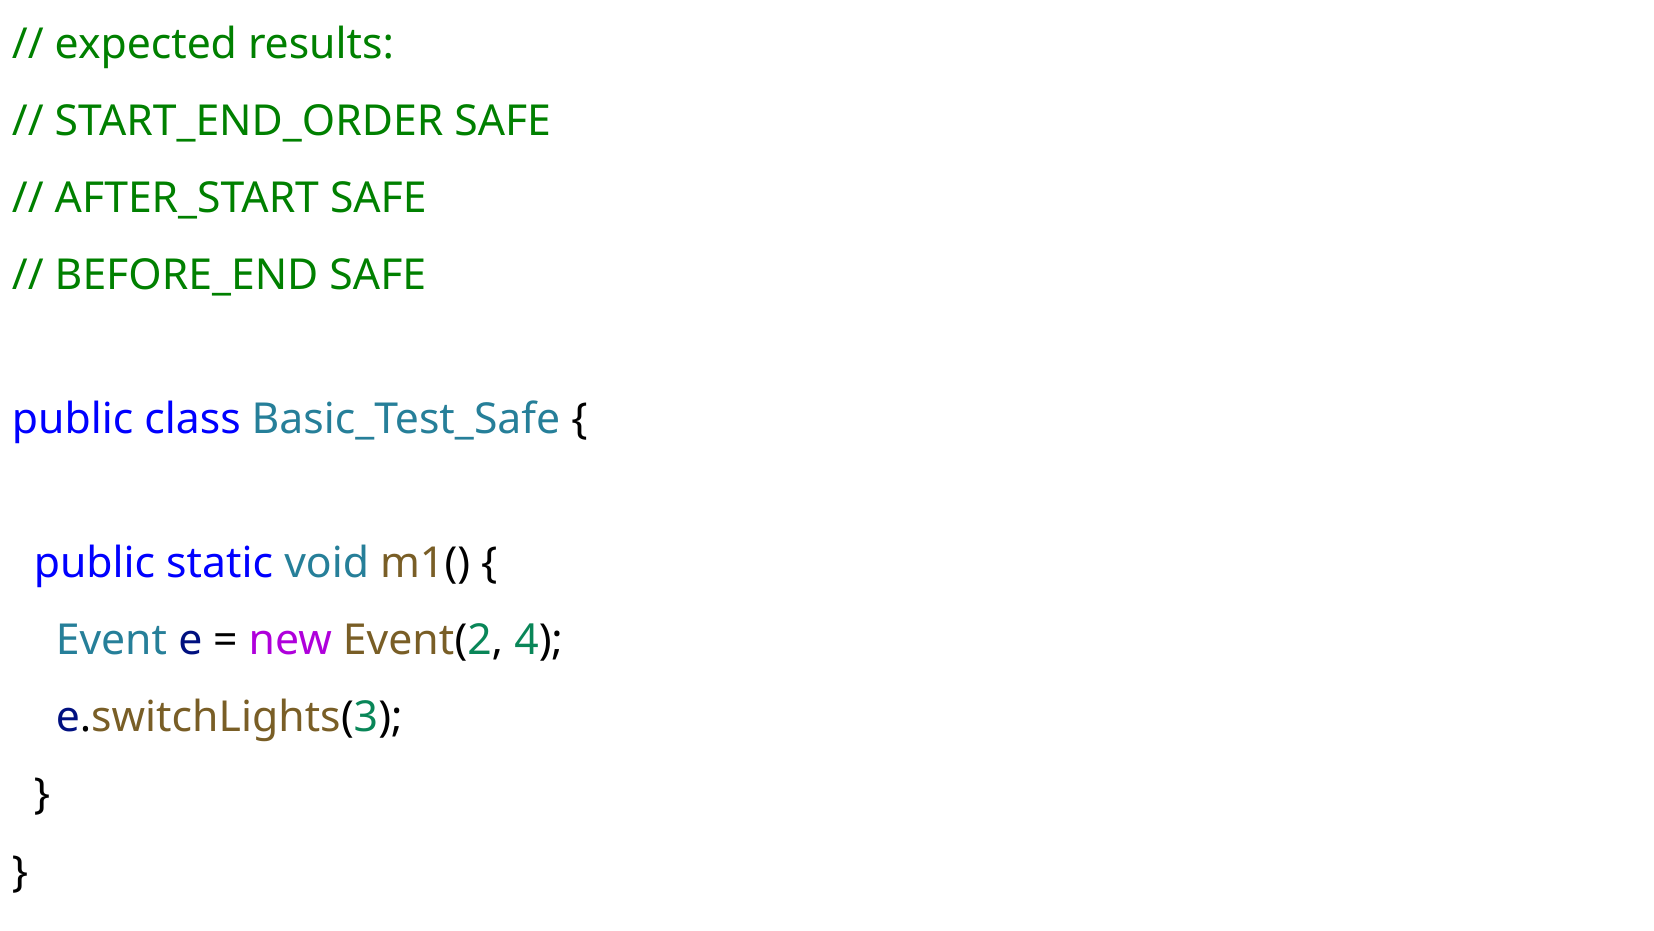

# // expected results:
// START_END_ORDER SAFE
// AFTER_START SAFE
// BEFORE_END SAFE
public class Basic_Test_Safe {
 public static void m1() {
 Event e = new Event(2, 4);
 e.switchLights(3);
 }
}